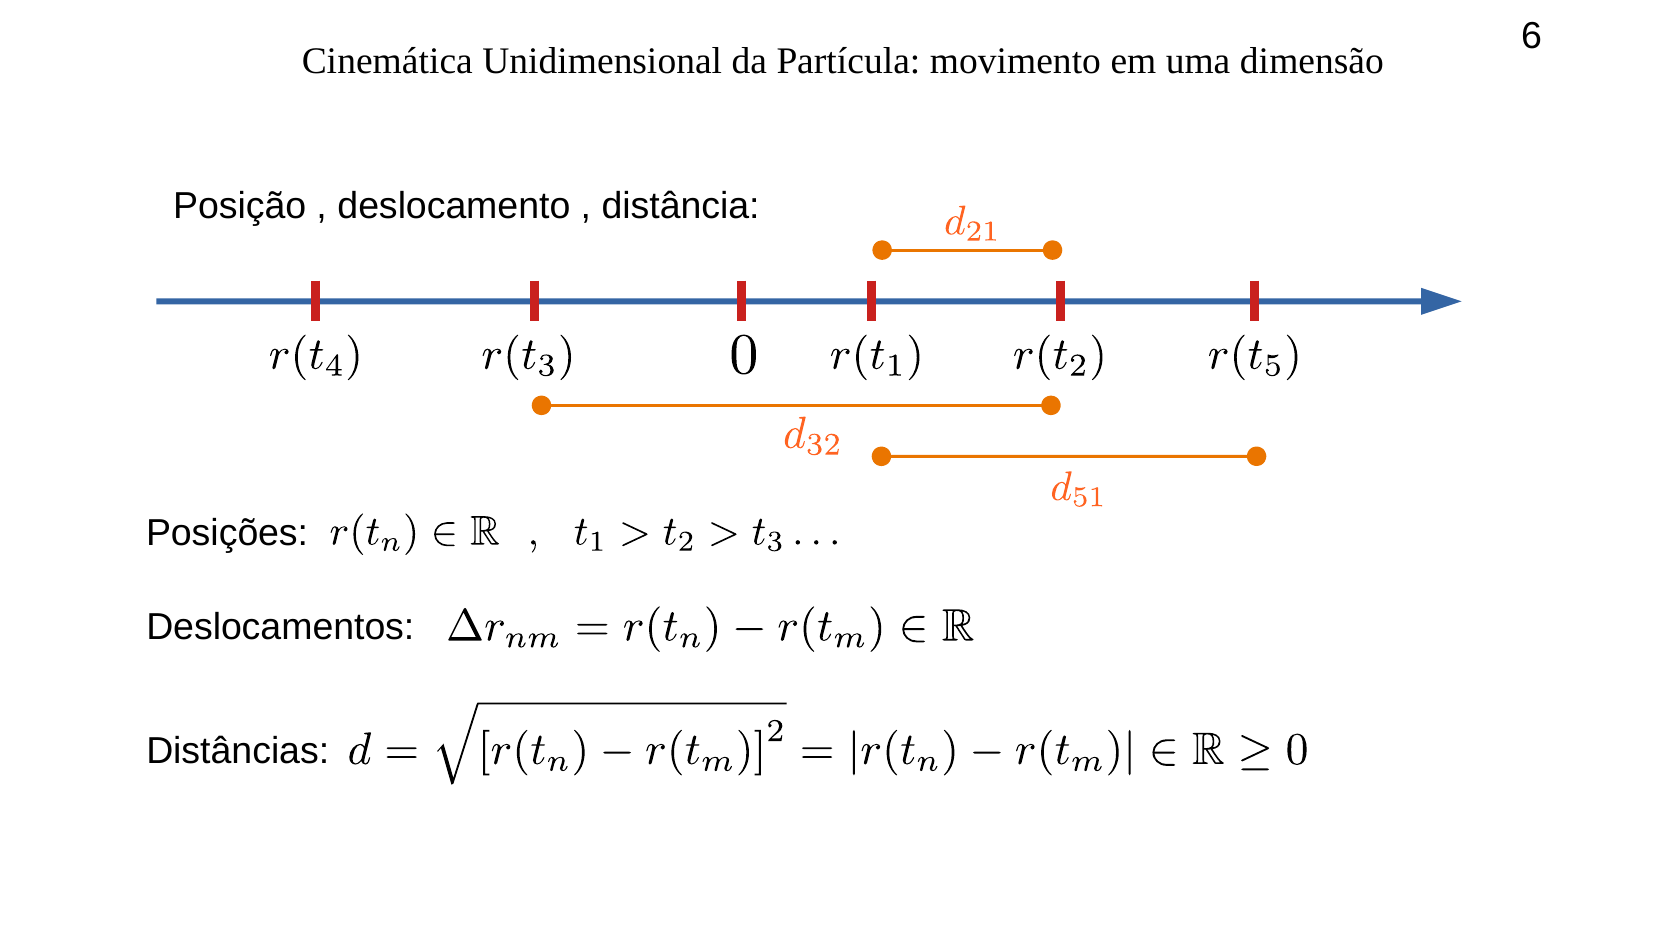

Cinemática Unidimensional da Partícula: movimento em uma dimensão
Posição , deslocamento , distância:
Posições:
Deslocamentos:
Distâncias: